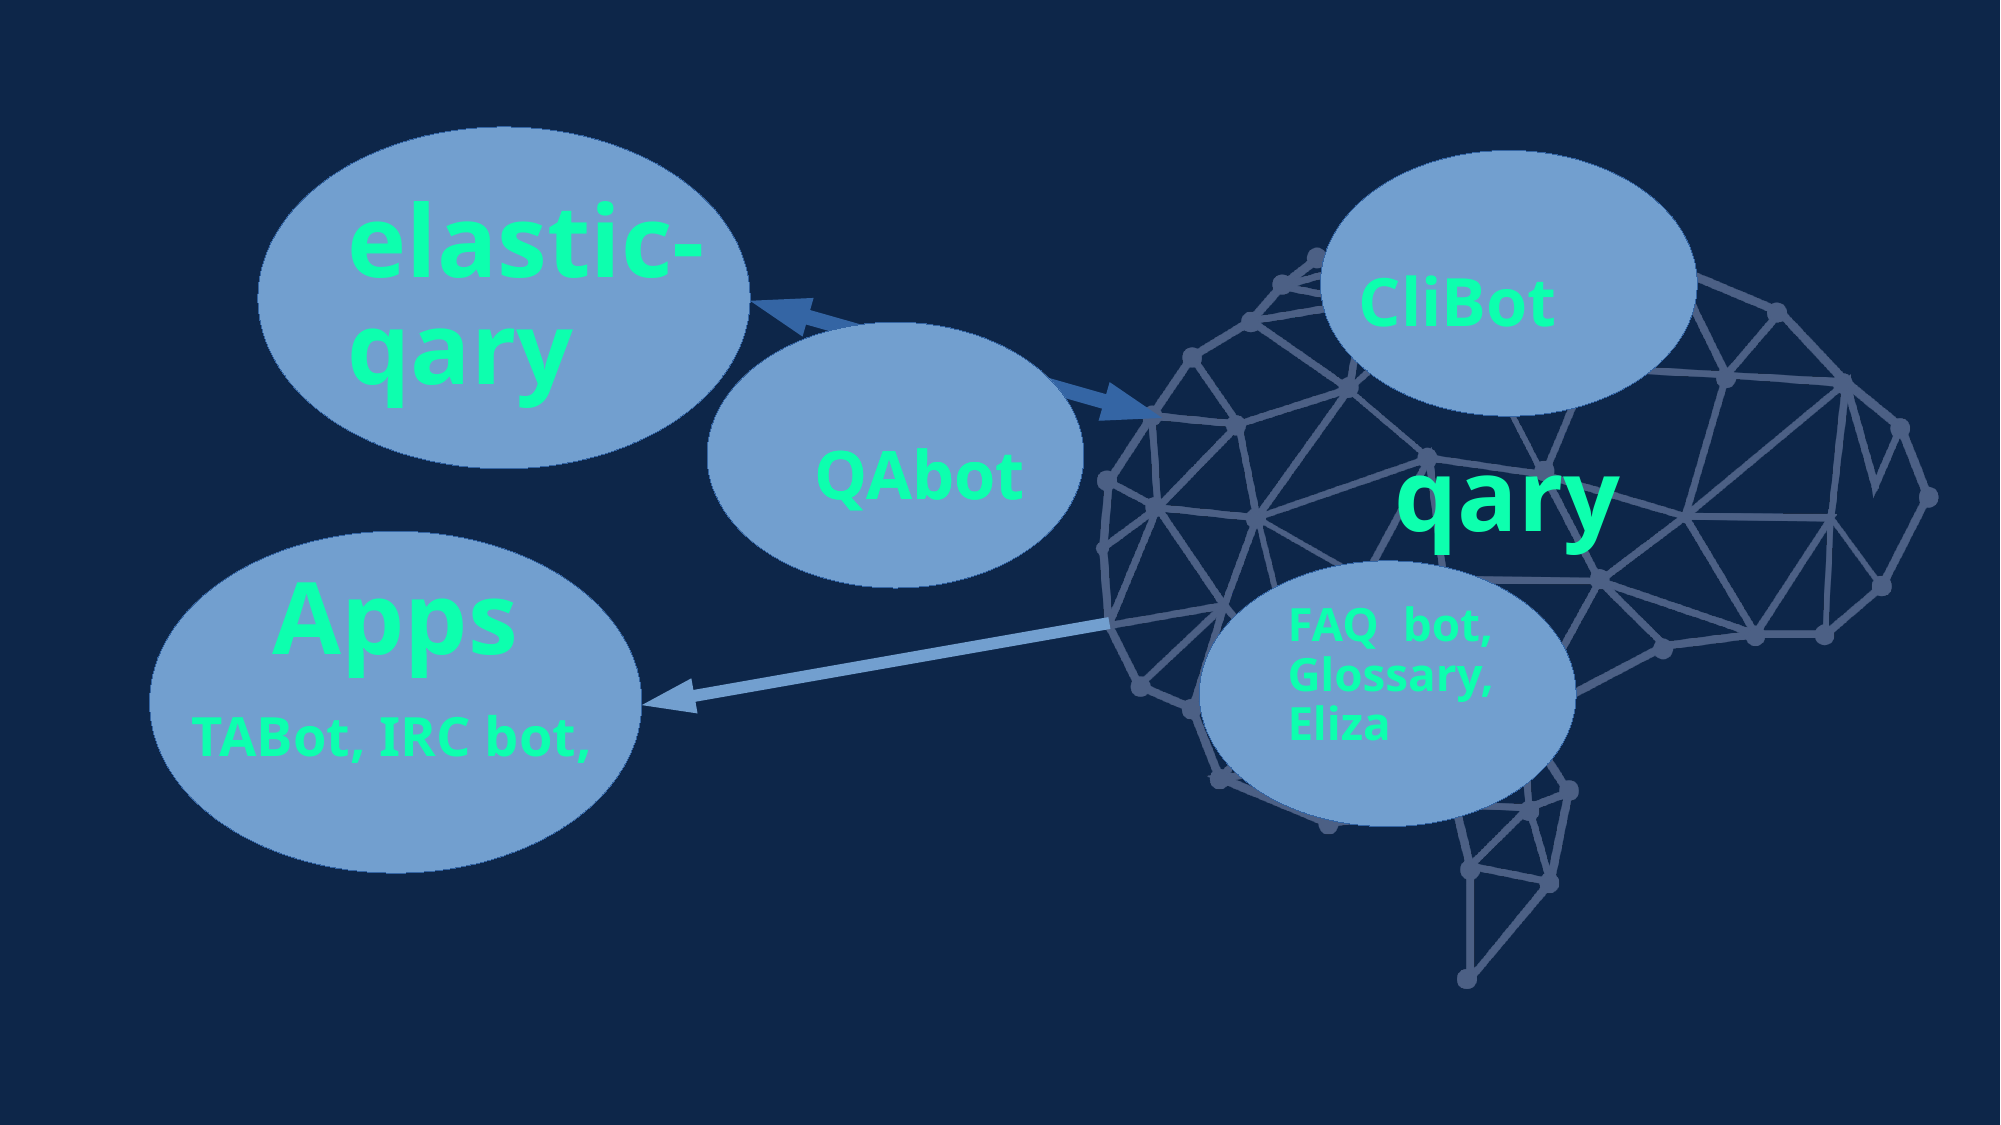

elastic-qary
CliBot
QAbot
QAbot
# qary
Apps
FAQ bot, Glossary, Eliza
TABot, IRC bot,